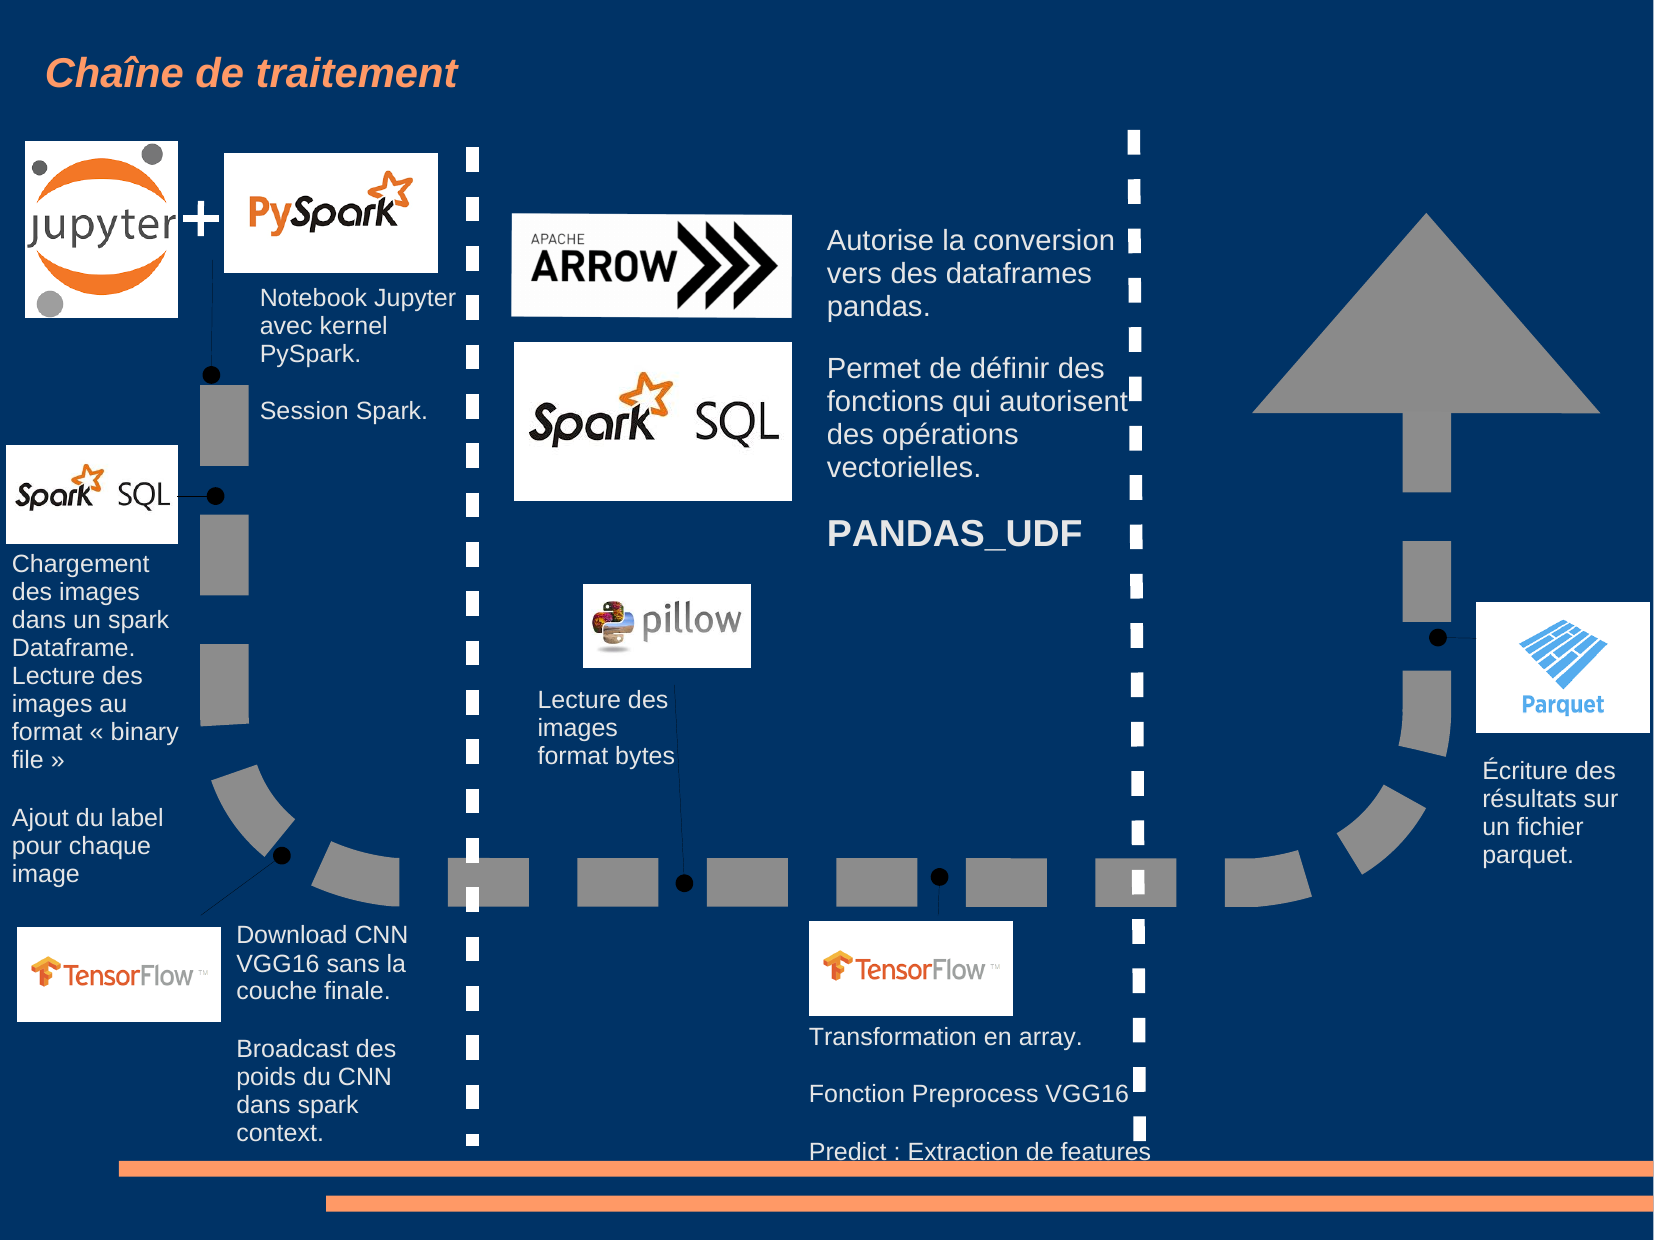

# Chaîne de traitement
Autorise la conversion vers des dataframes pandas.
Permet de définir des fonctions qui autorisent des opérations vectorielles.
PANDAS_UDF
Notebook Jupyter avec kernel PySpark.
Session Spark.
Chargement des images dans un spark Dataframe. Lecture des images au format « binary file »
Ajout du label pour chaque image
Lecture des images format bytes
Écriture des résultats sur un fichier parquet.
Download CNN VGG16 sans la couche finale.
Broadcast des poids du CNN dans spark context.
Transformation en array.
Fonction Preprocess VGG16
Predict : Extraction de features